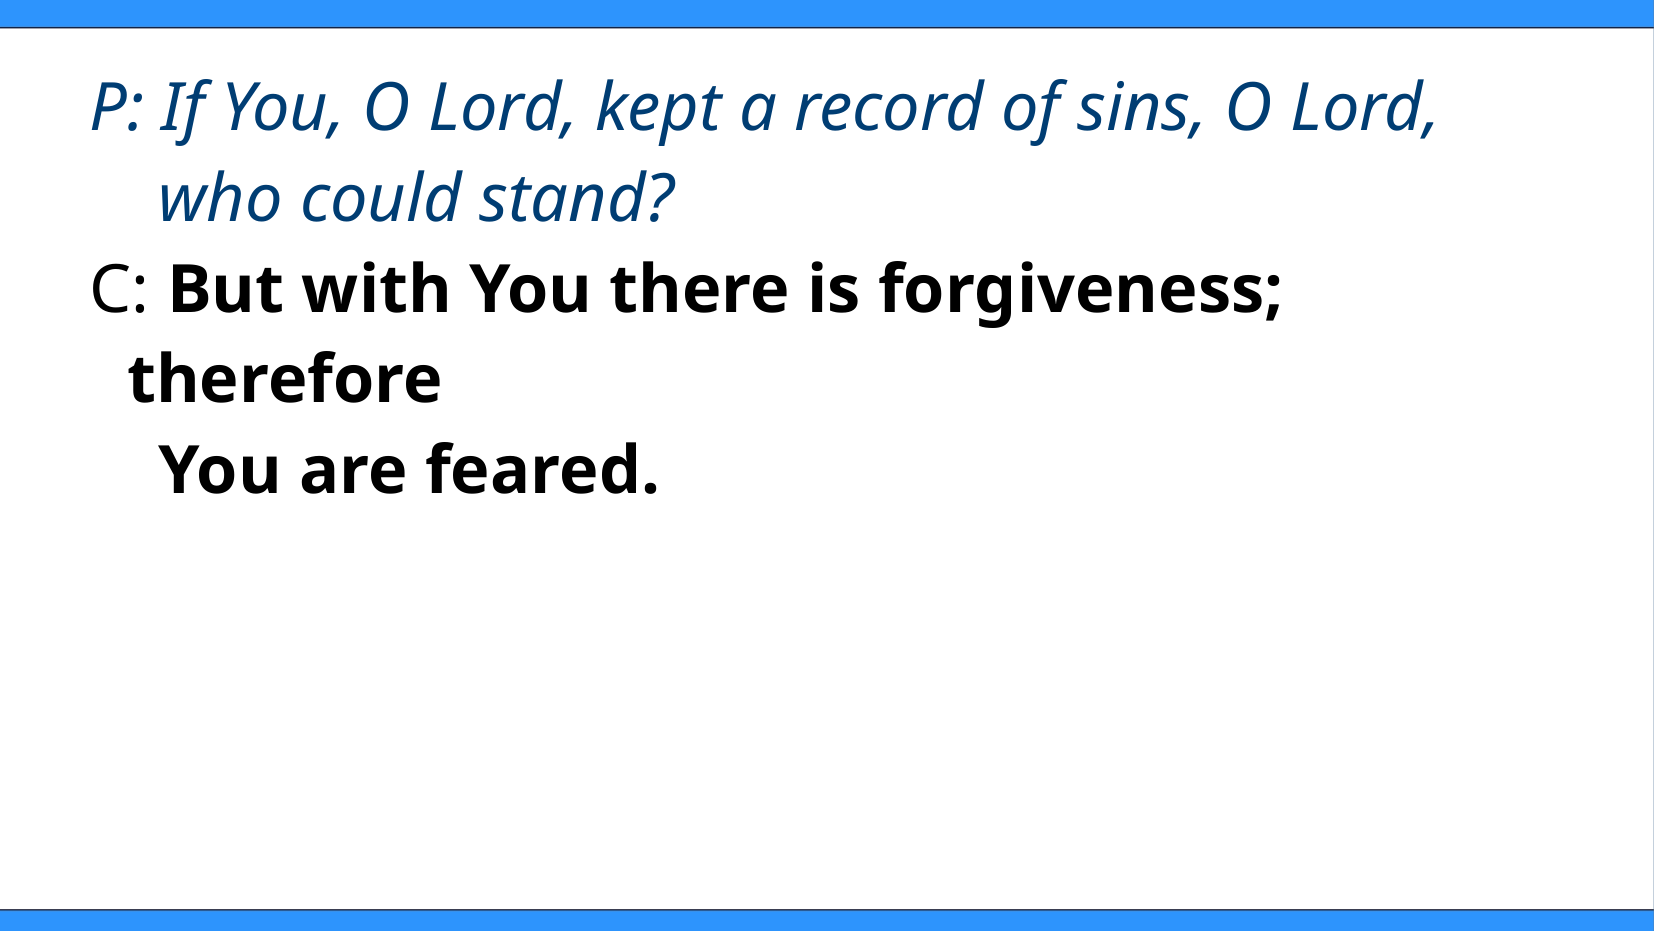

P: If You, O Lord, kept a record of sins, O Lord,
 who could stand?
C: But with You there is forgiveness; therefore
 You are feared.